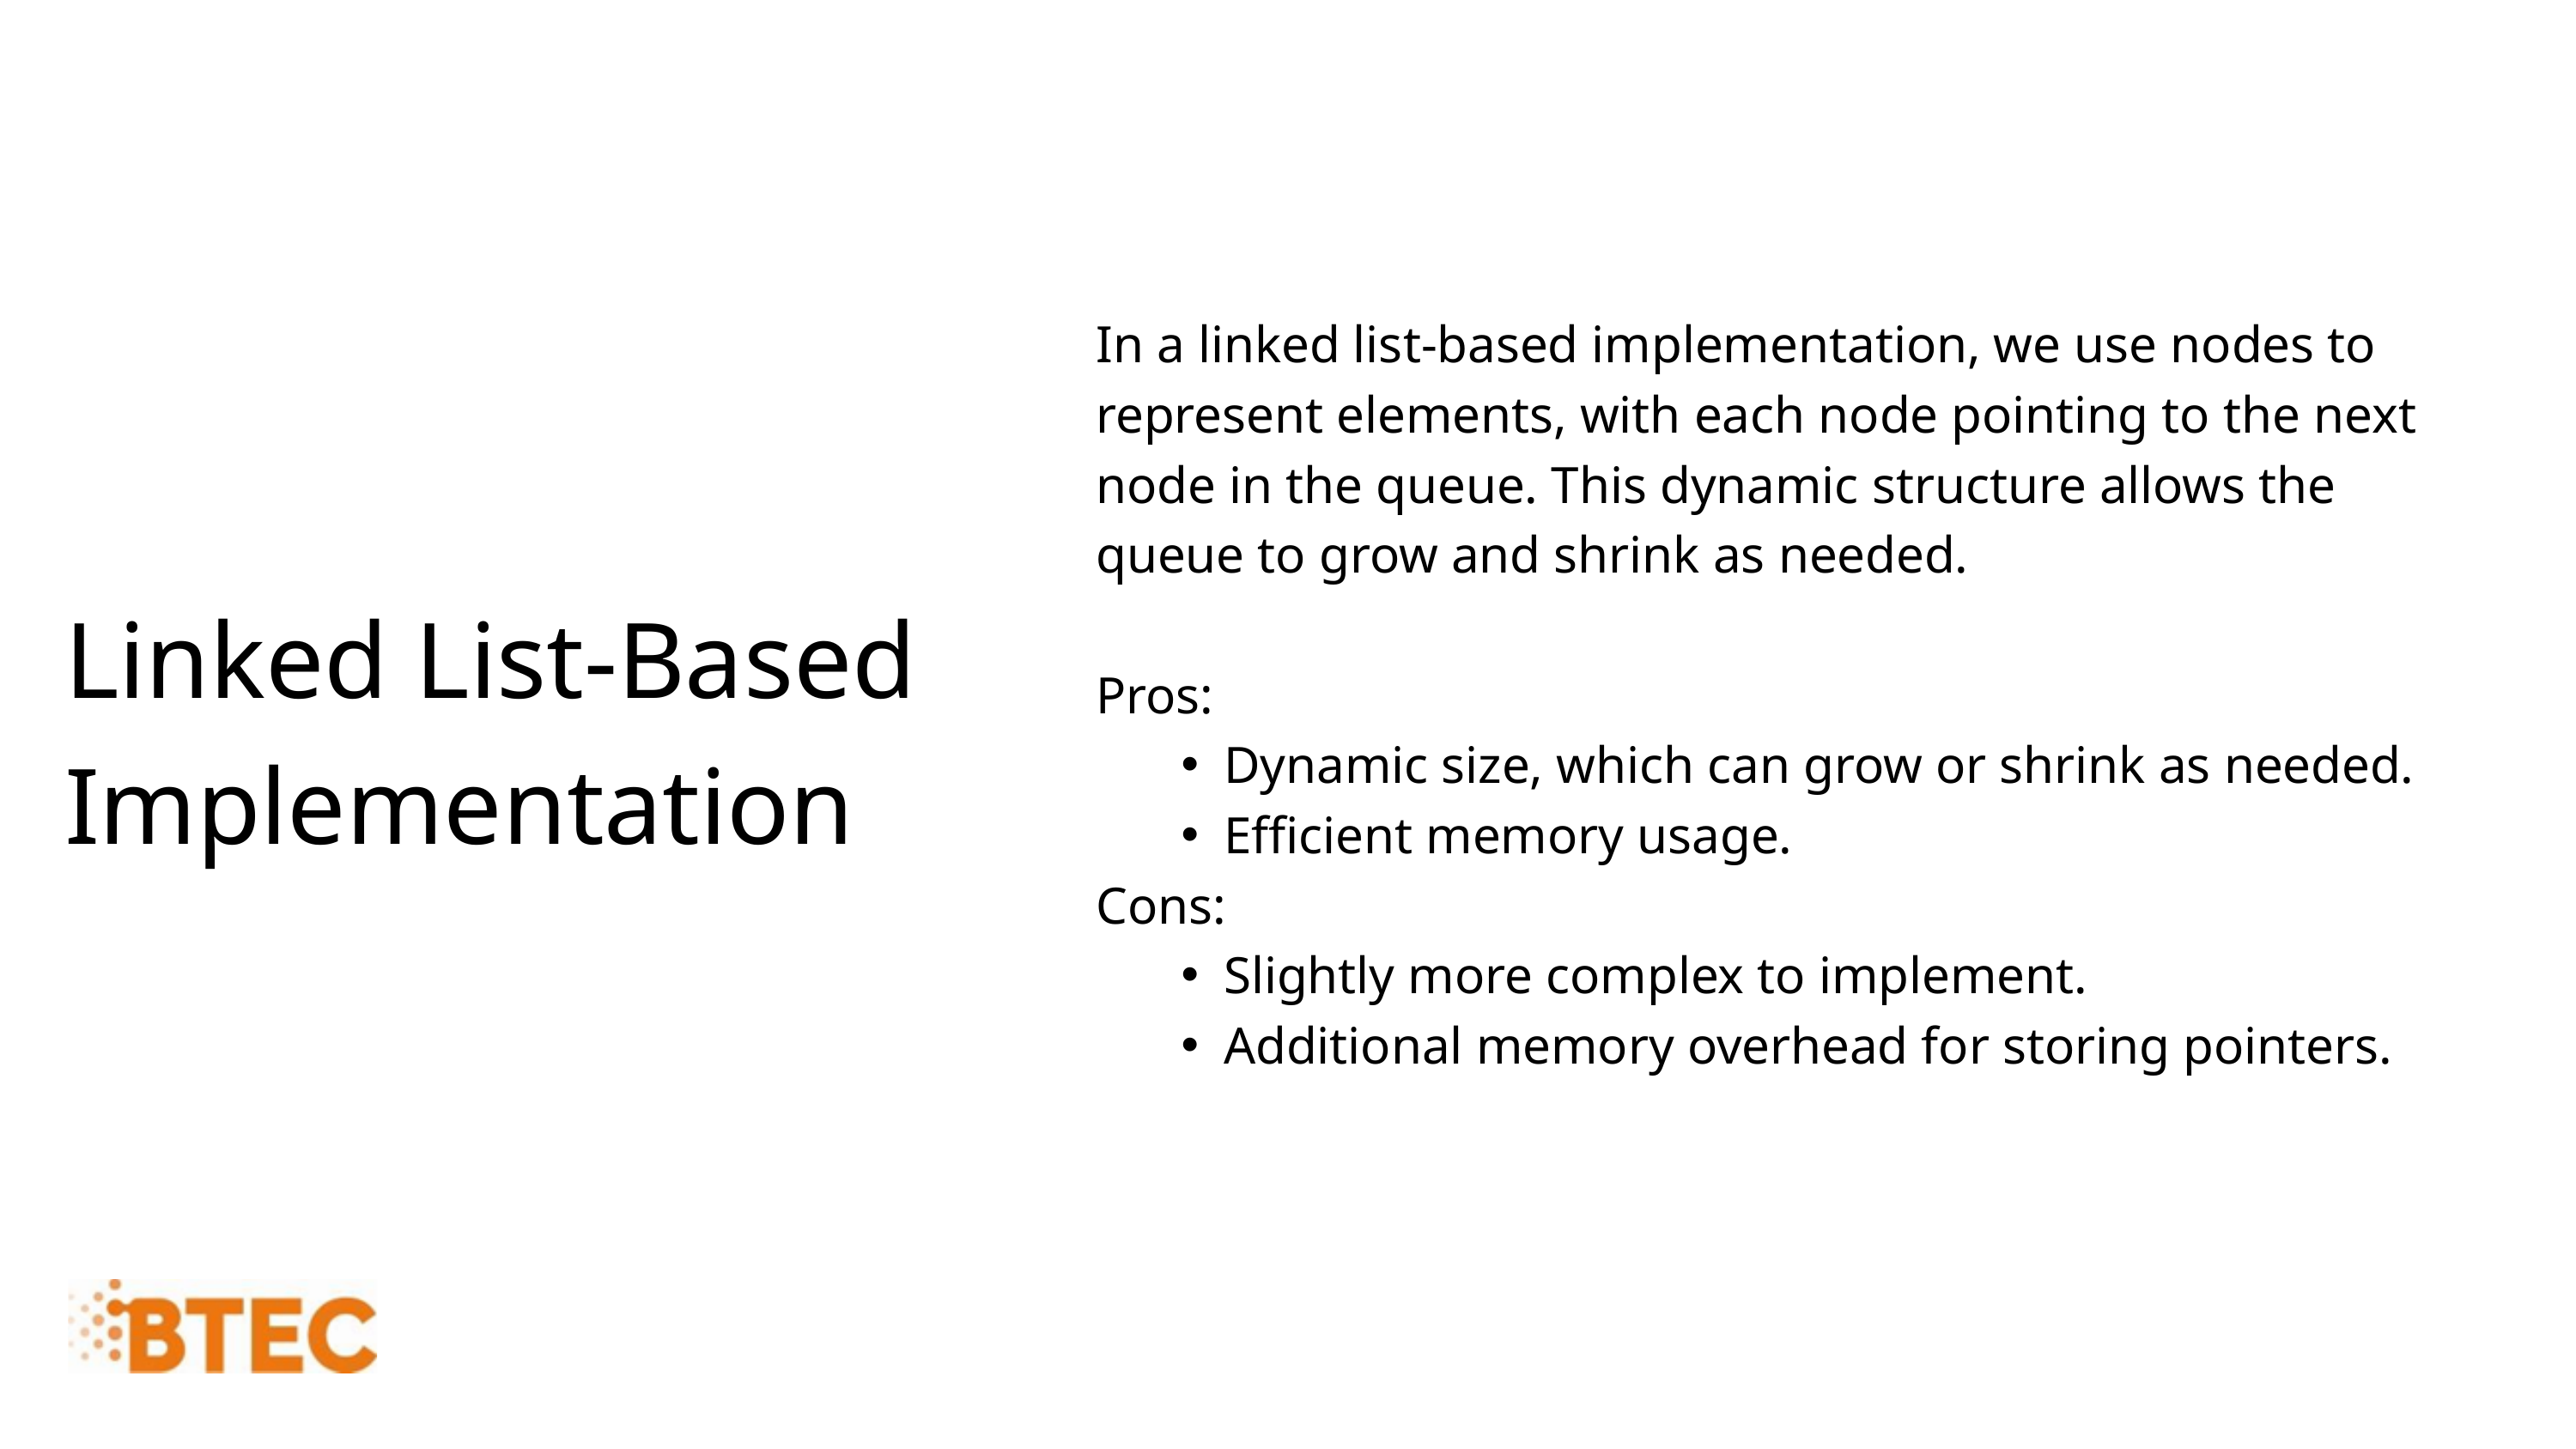

In a linked list-based implementation, we use nodes to represent elements, with each node pointing to the next node in the queue. This dynamic structure allows the queue to grow and shrink as needed.
Pros:
Dynamic size, which can grow or shrink as needed.
Efficient memory usage.
Cons:
Slightly more complex to implement.
Additional memory overhead for storing pointers.
Linked List-Based Implementation